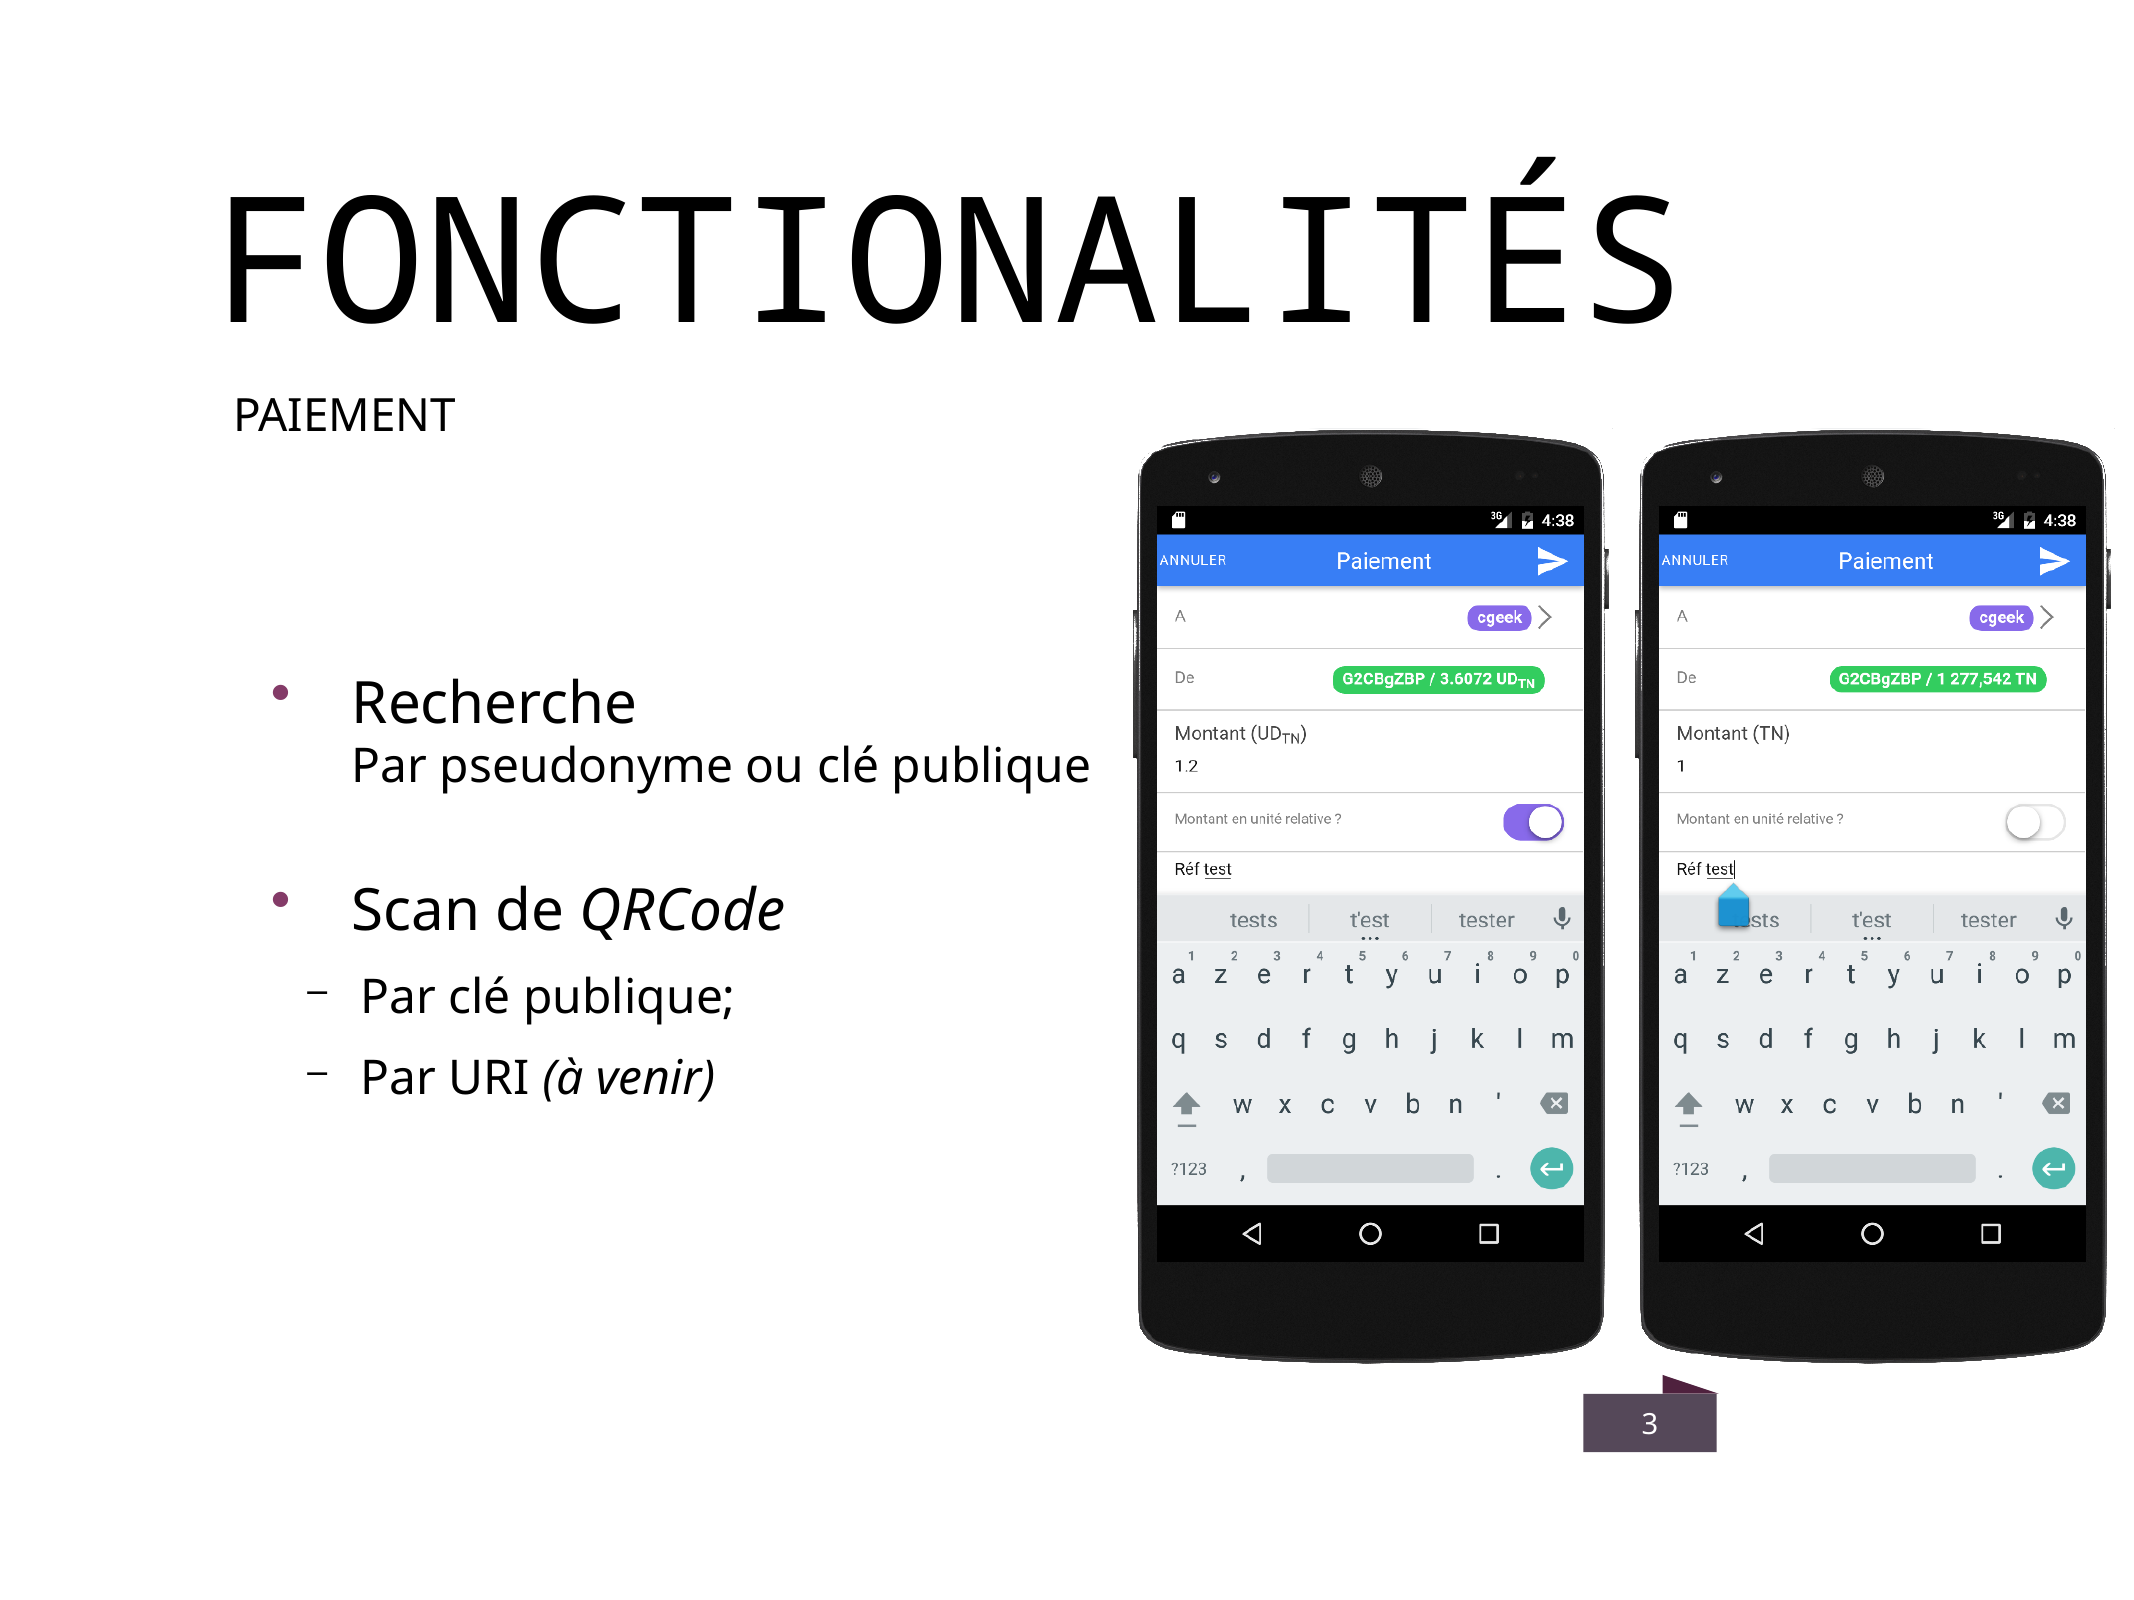

Fonctionalités
PAIEMENT
Recherche
Par pseudonyme ou clé publique
Scan de QRCode
Par clé publique;
Par URI (à venir)
# 3